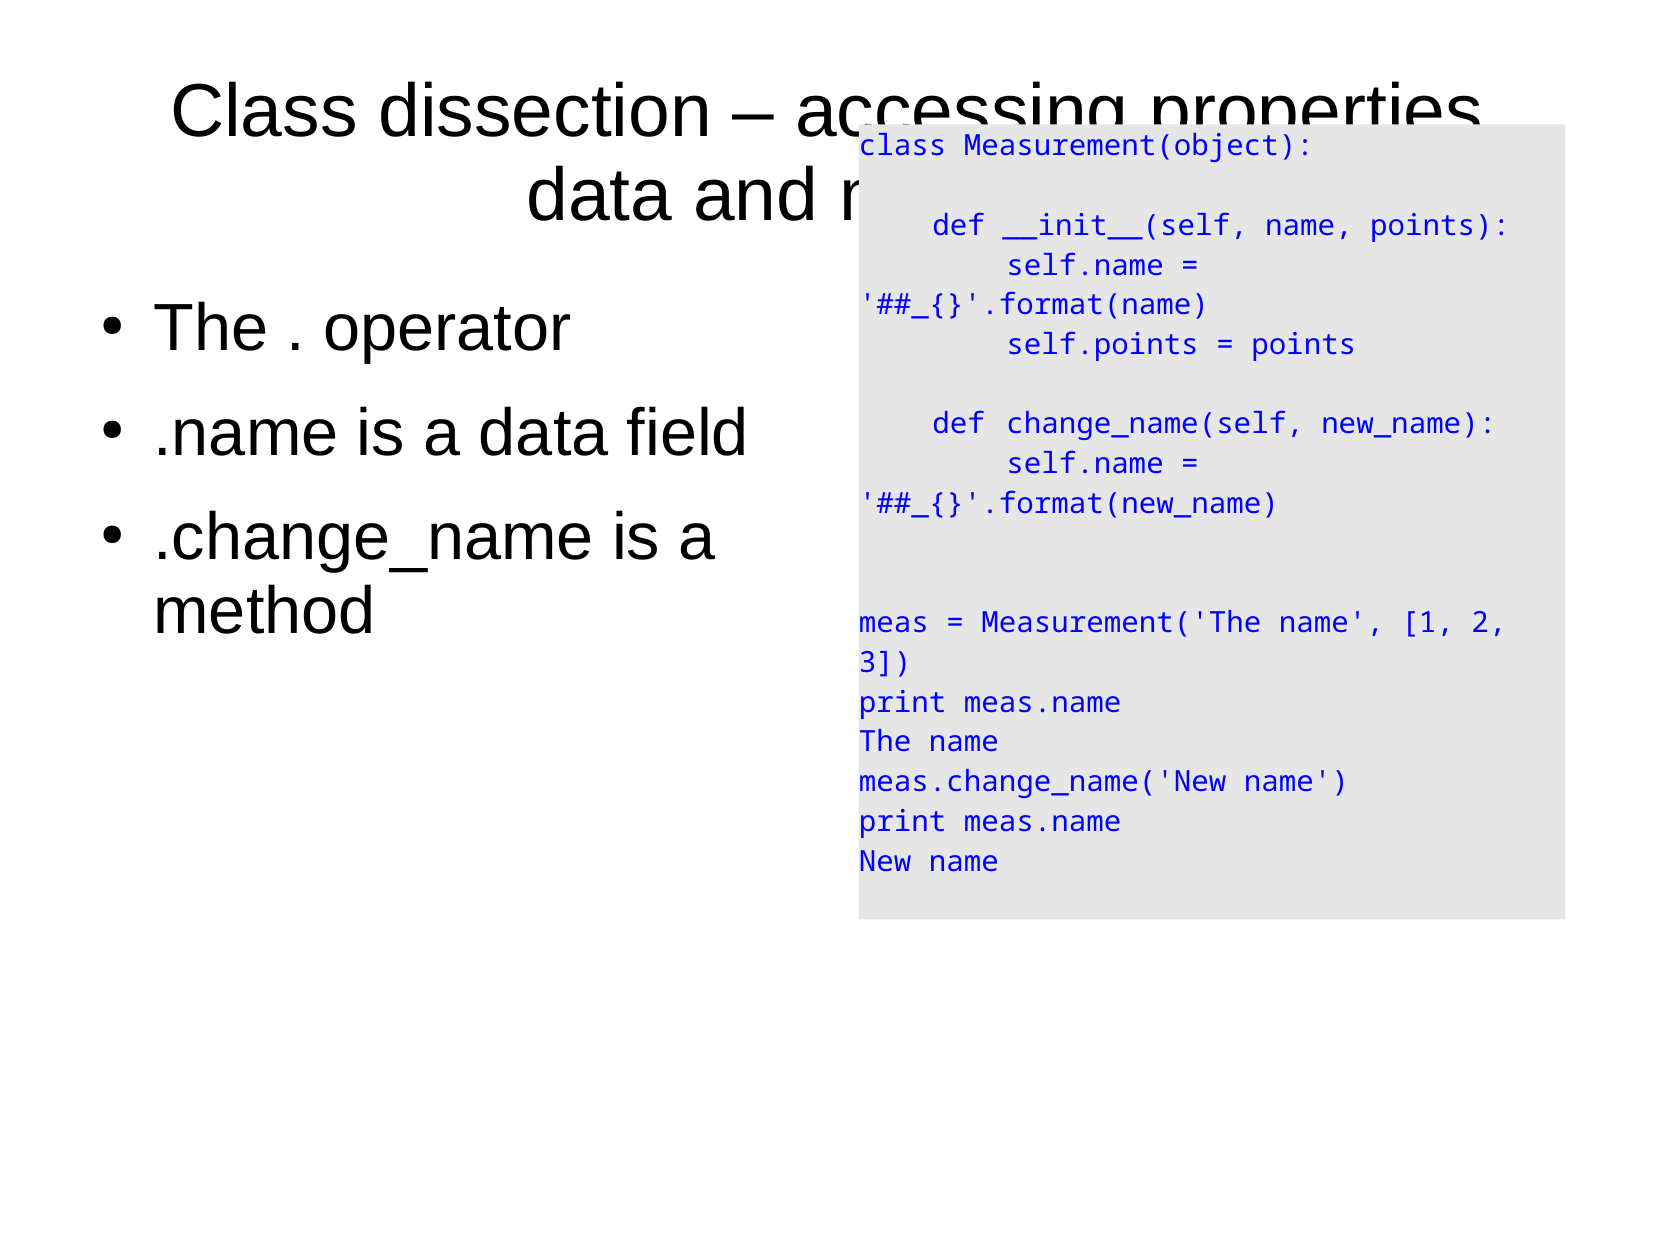

# Class dissection – accessing properties data and methods
class Measurement(object):
	def __init__(self, name, points):
		self.name = '##_{}'.format(name)
		self.points = points
	def	change_name(self, new_name):
		self.name = '##_{}'.format(new_name)
meas = Measurement('The name', [1, 2, 3])
print meas.name
The name
meas.change_name('New name')
print meas.name
New name
The . operator
.name is a data field
.change_name is a method